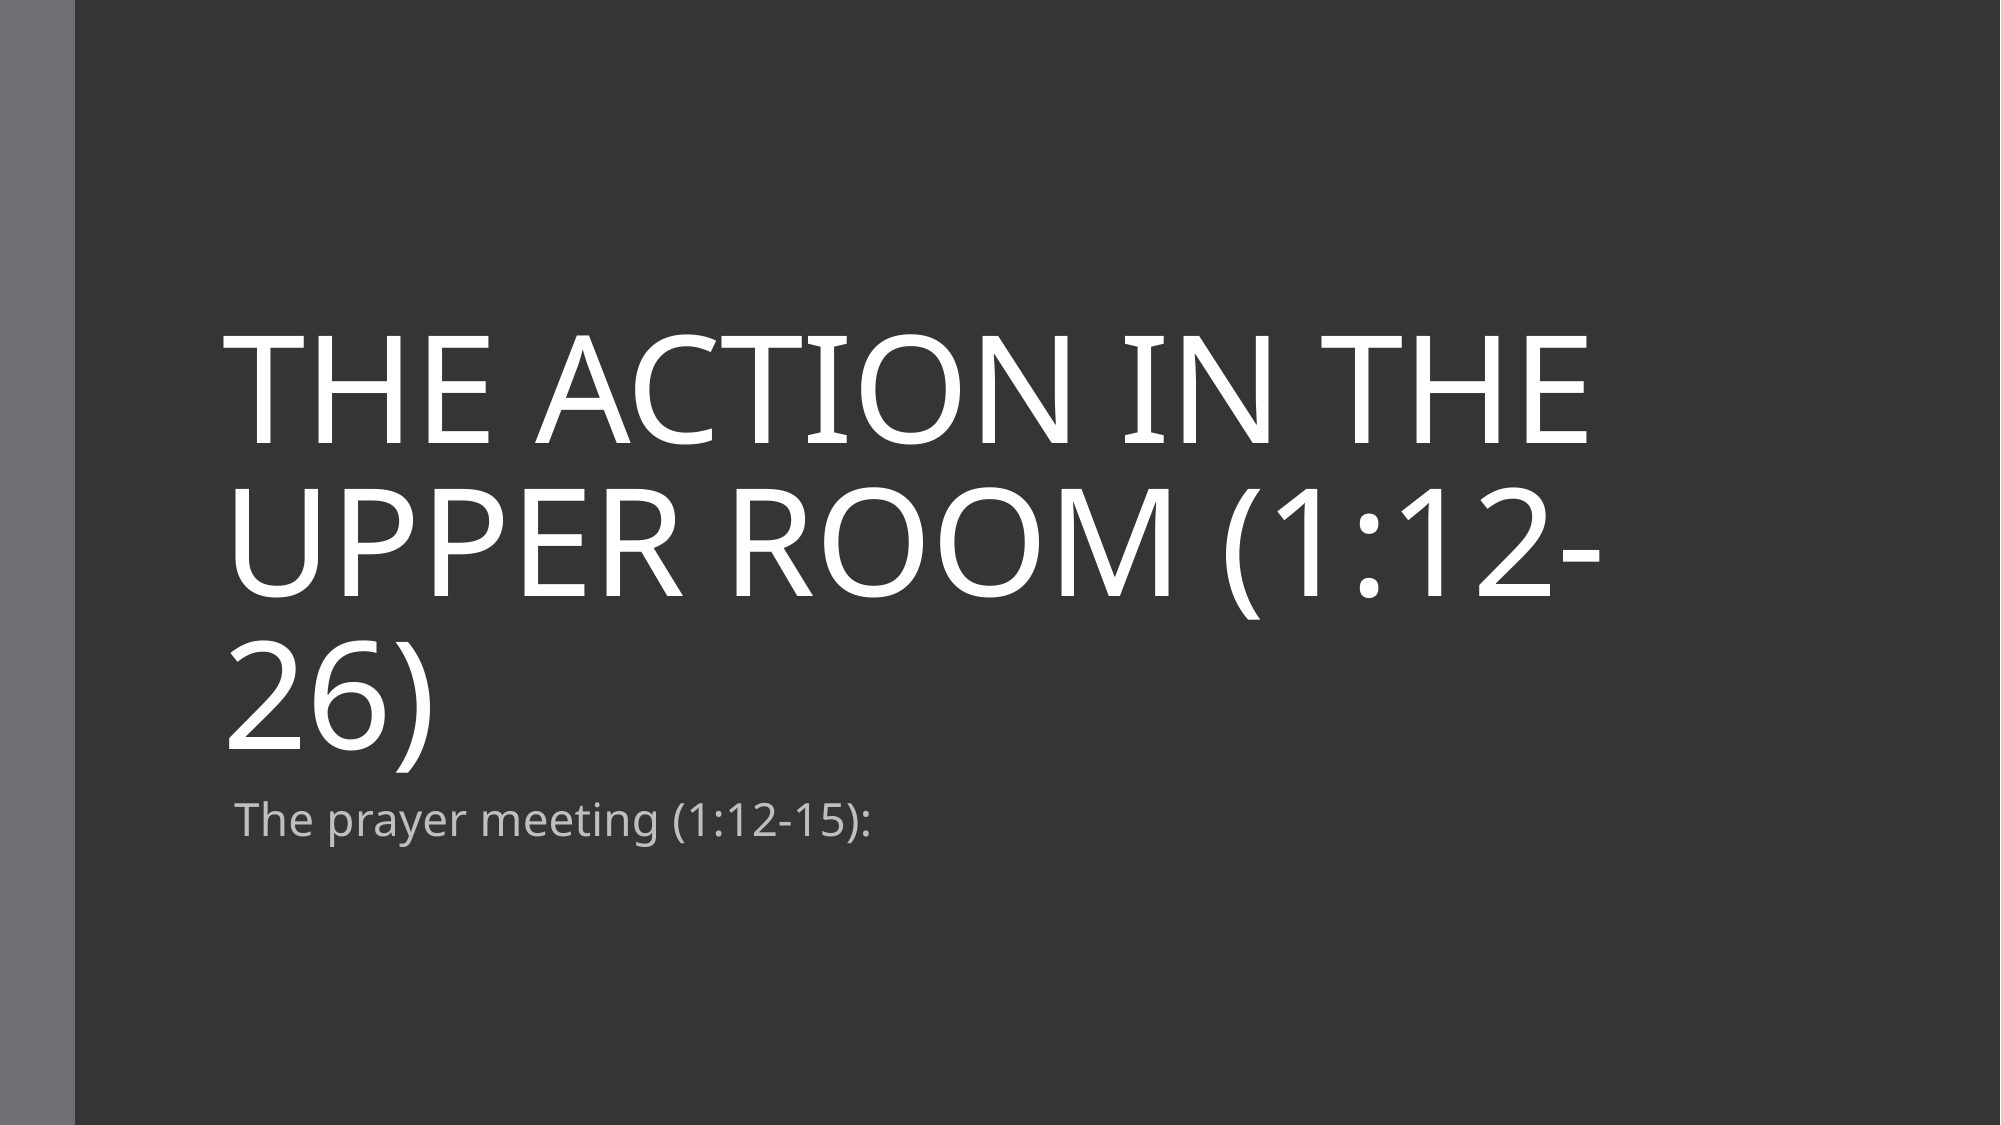

# THE ACTION IN THE UPPER ROOM (1:12-26)
 The prayer meeting (1:12-15):